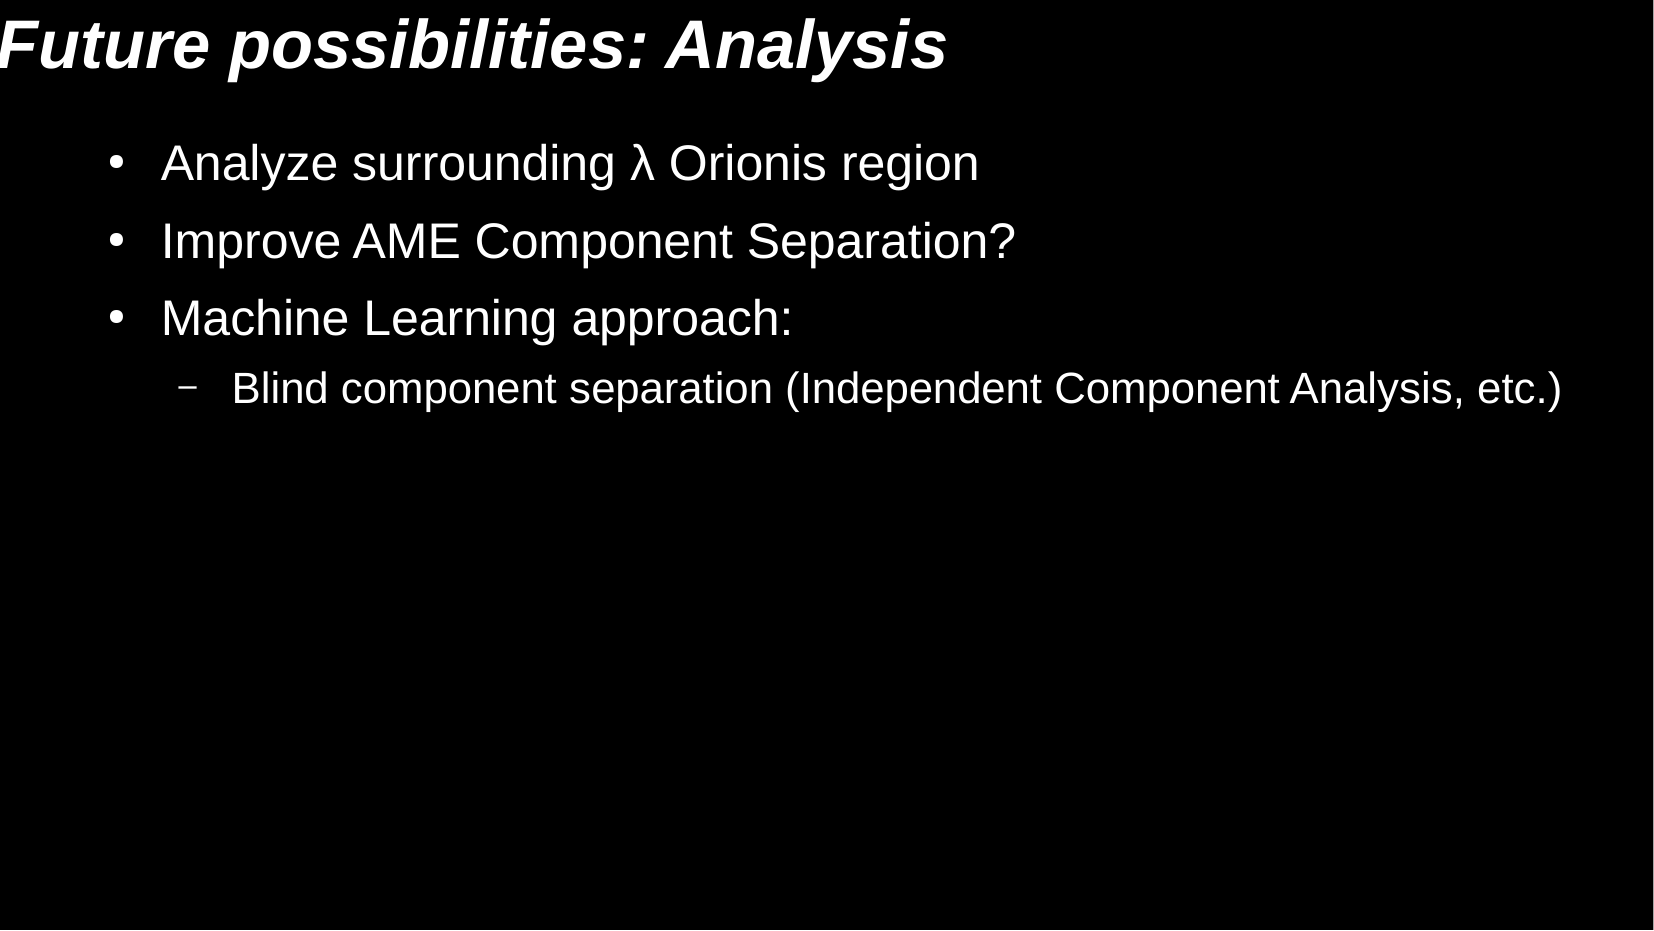

Future possibilities: Analysis
# Analyze surrounding λ Orionis region
Improve AME Component Separation?
Machine Learning approach:
Blind component separation (Independent Component Analysis, etc.)